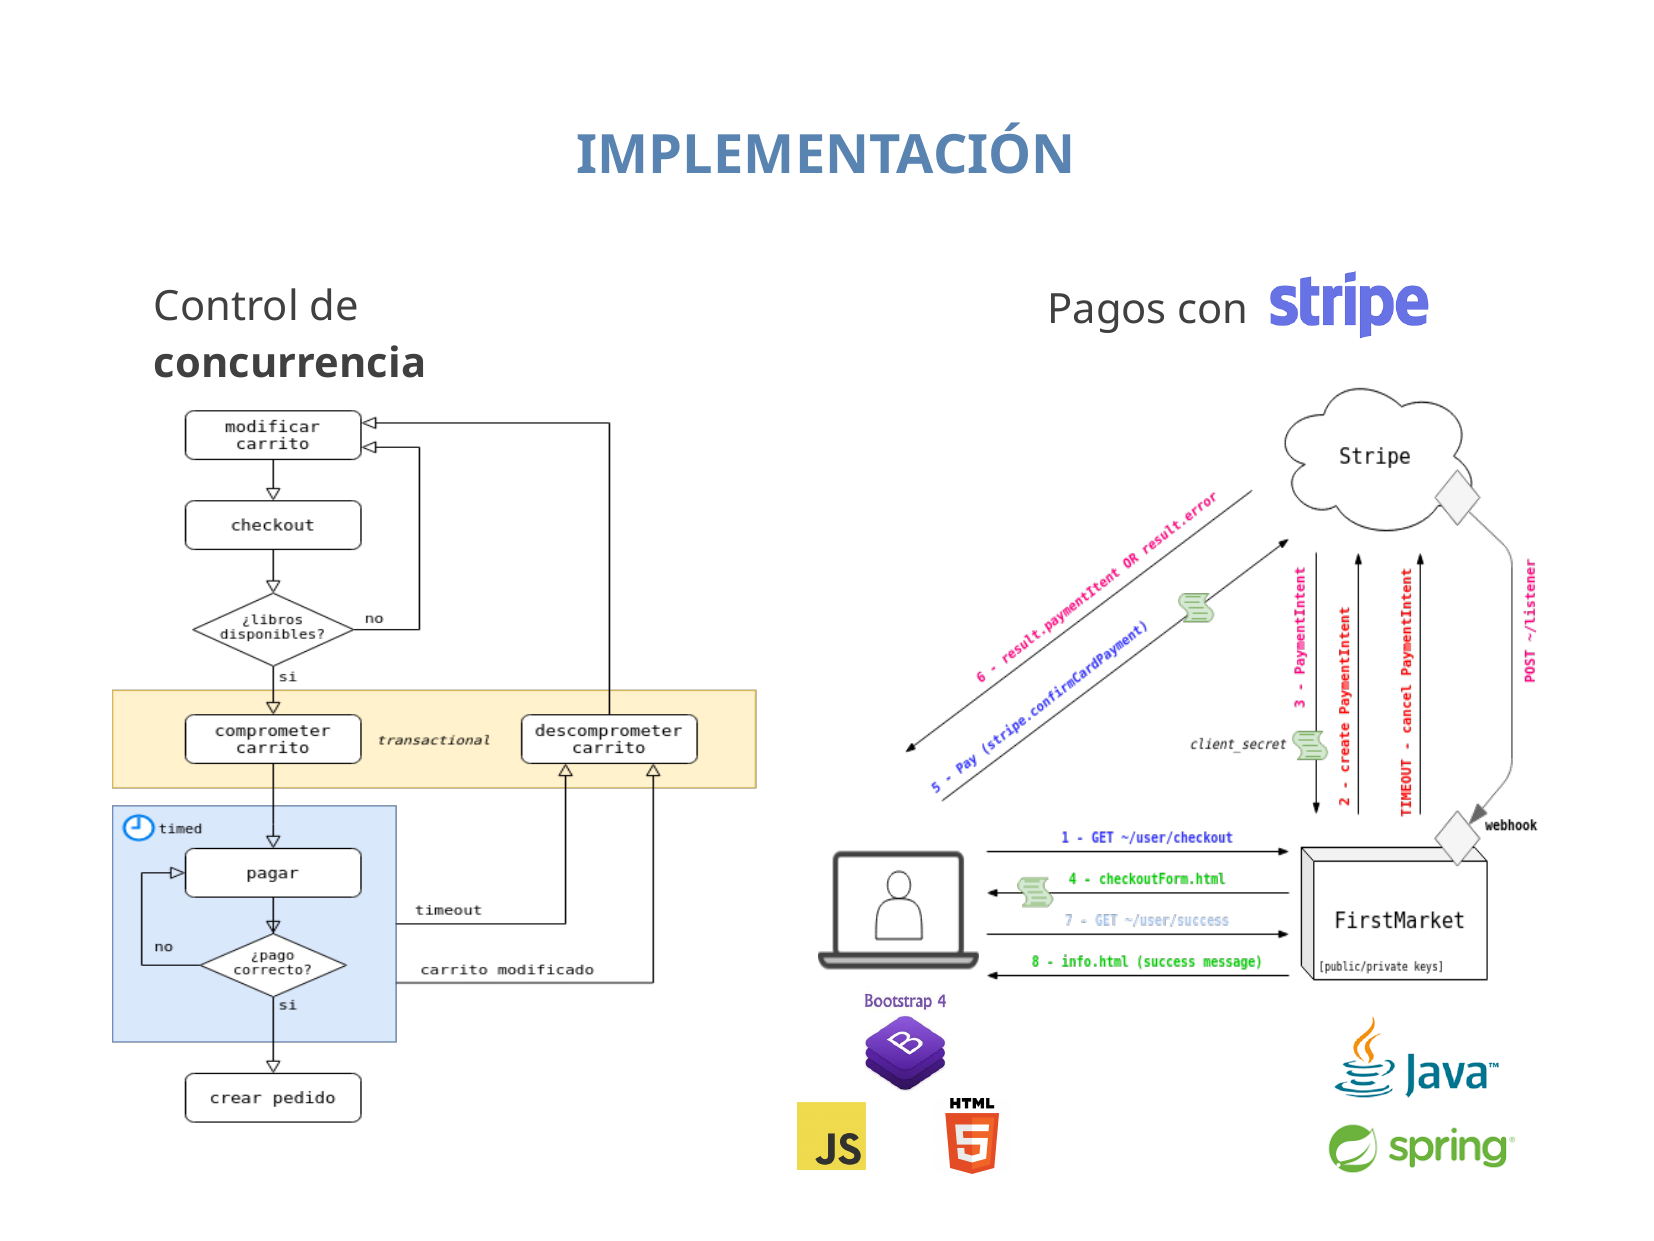

# IMPLEMENTACIÓN
Control de concurrencia
Pagos con
5